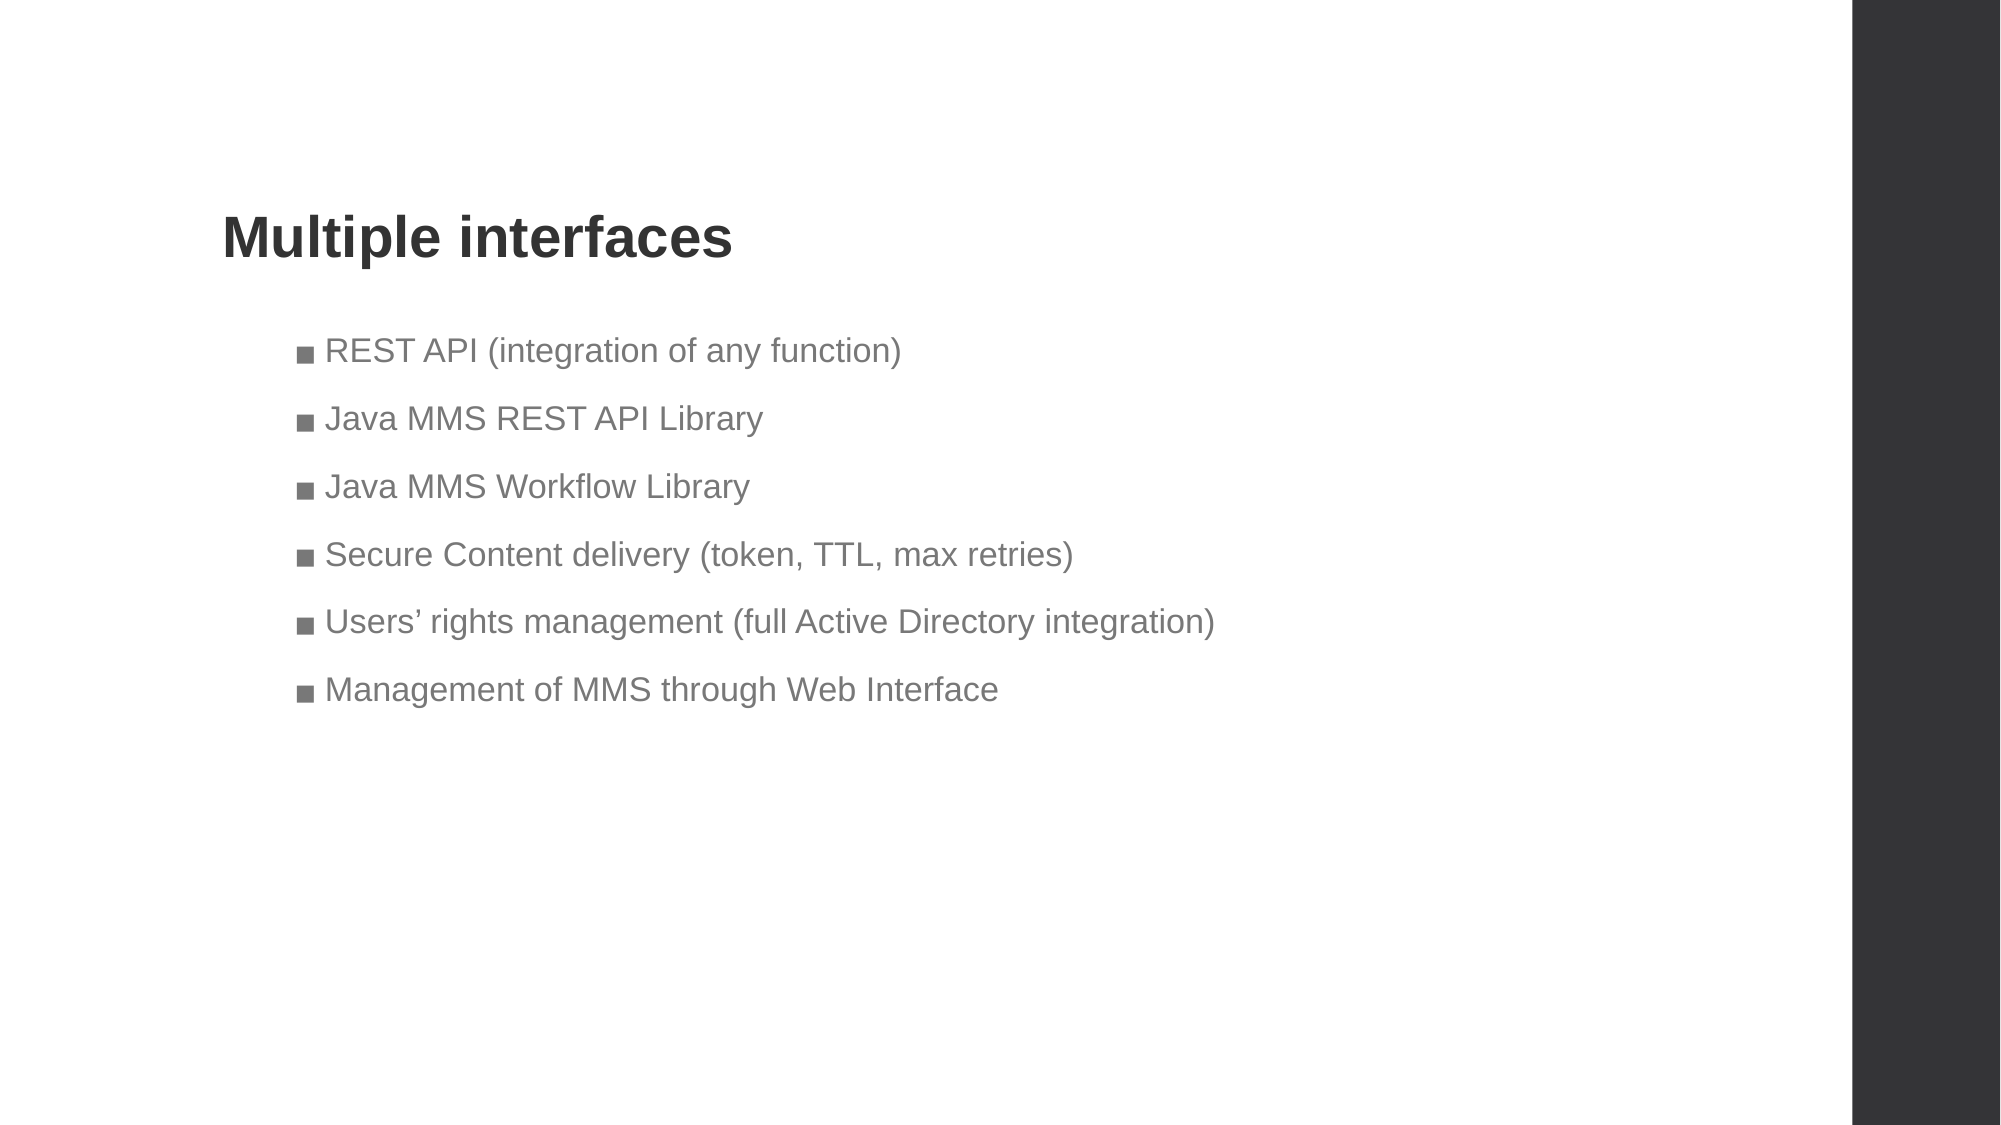

# Multiple interfaces
REST API (integration of any function)
Java MMS REST API Library
Java MMS Workflow Library
Secure Content delivery (token, TTL, max retries)
Users’ rights management (full Active Directory integration)
Management of MMS through Web Interface